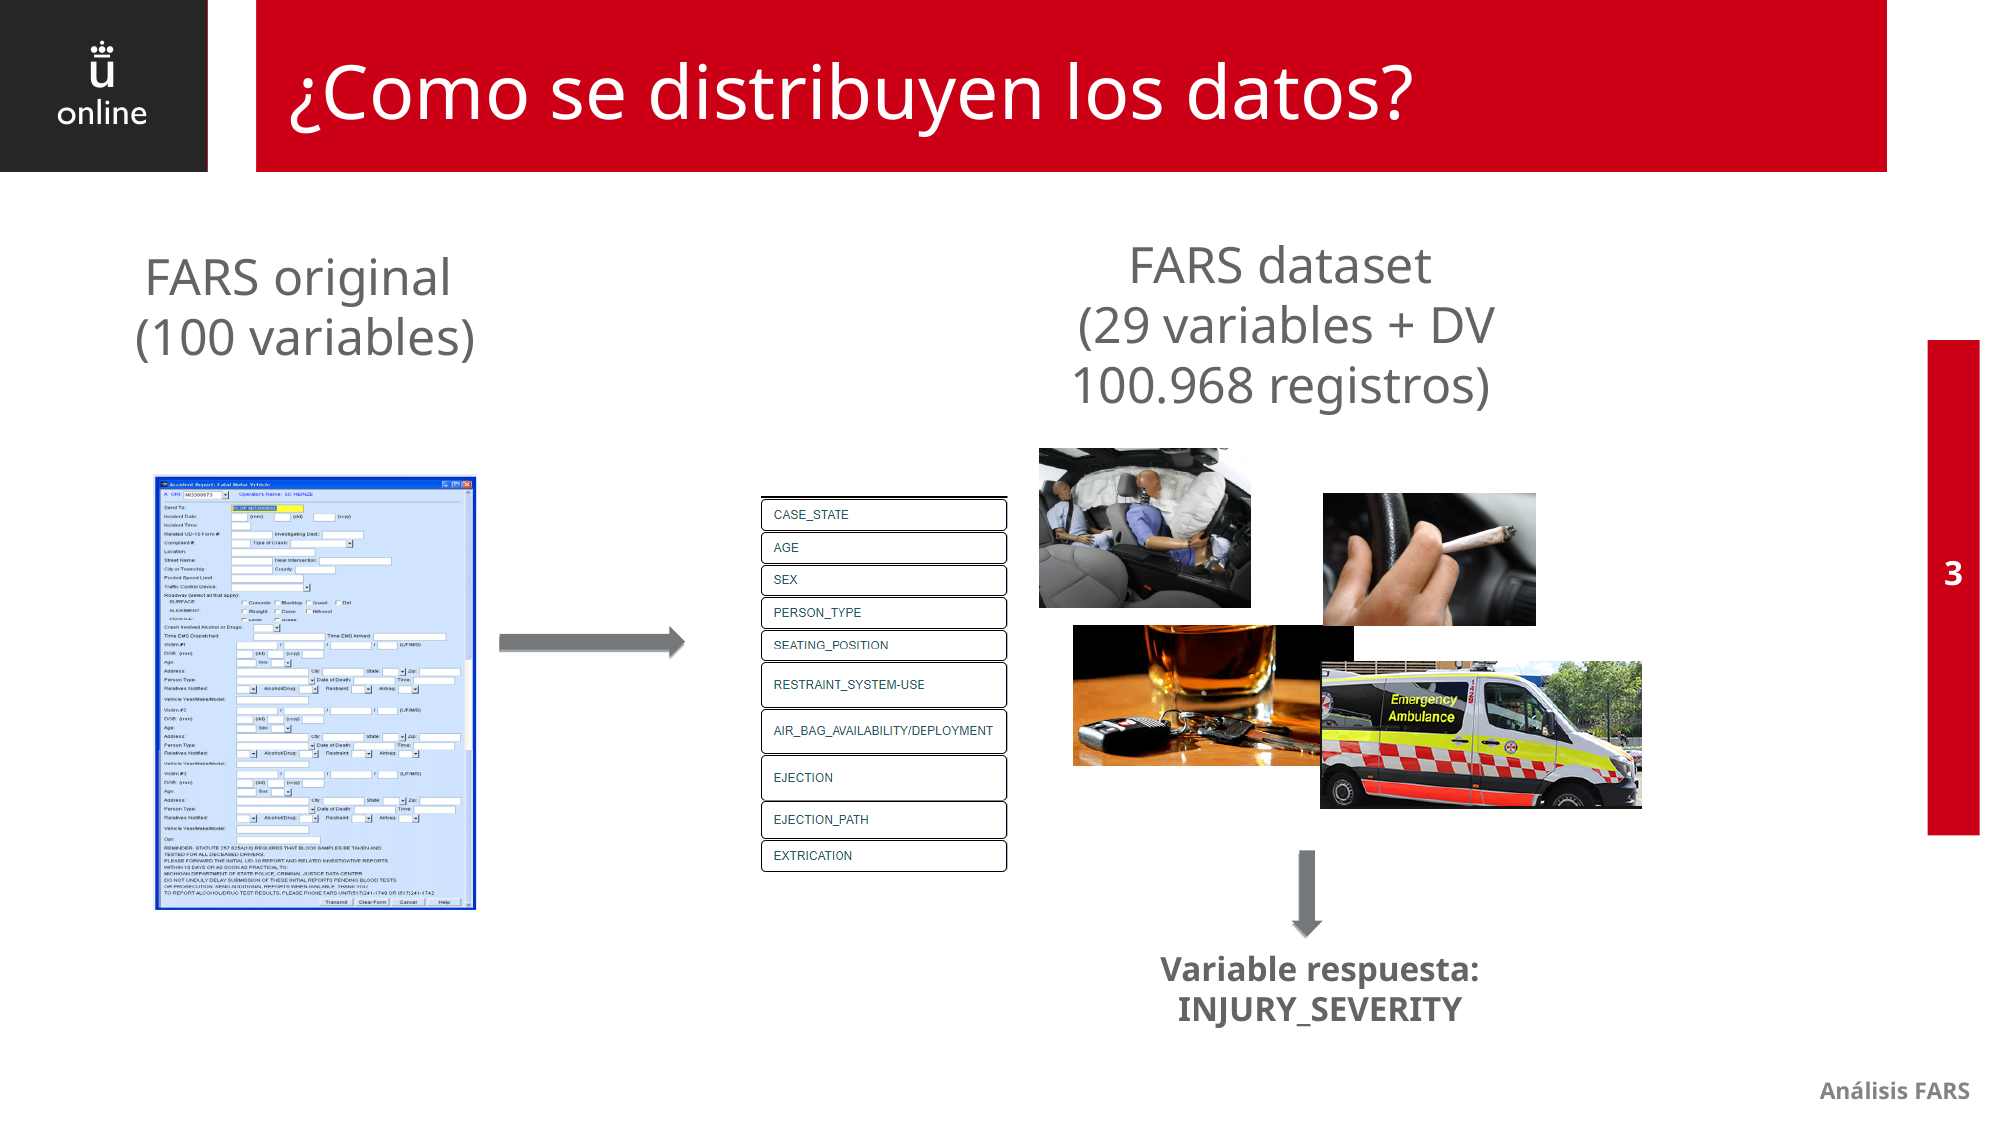

# ¿Como se distribuyen los datos?
FARS dataset
 (29 variables + DV
100.968 registros)
FARS original
 (100 variables)
Variable respuesta: INJURY_SEVERITY
Análisis FARS